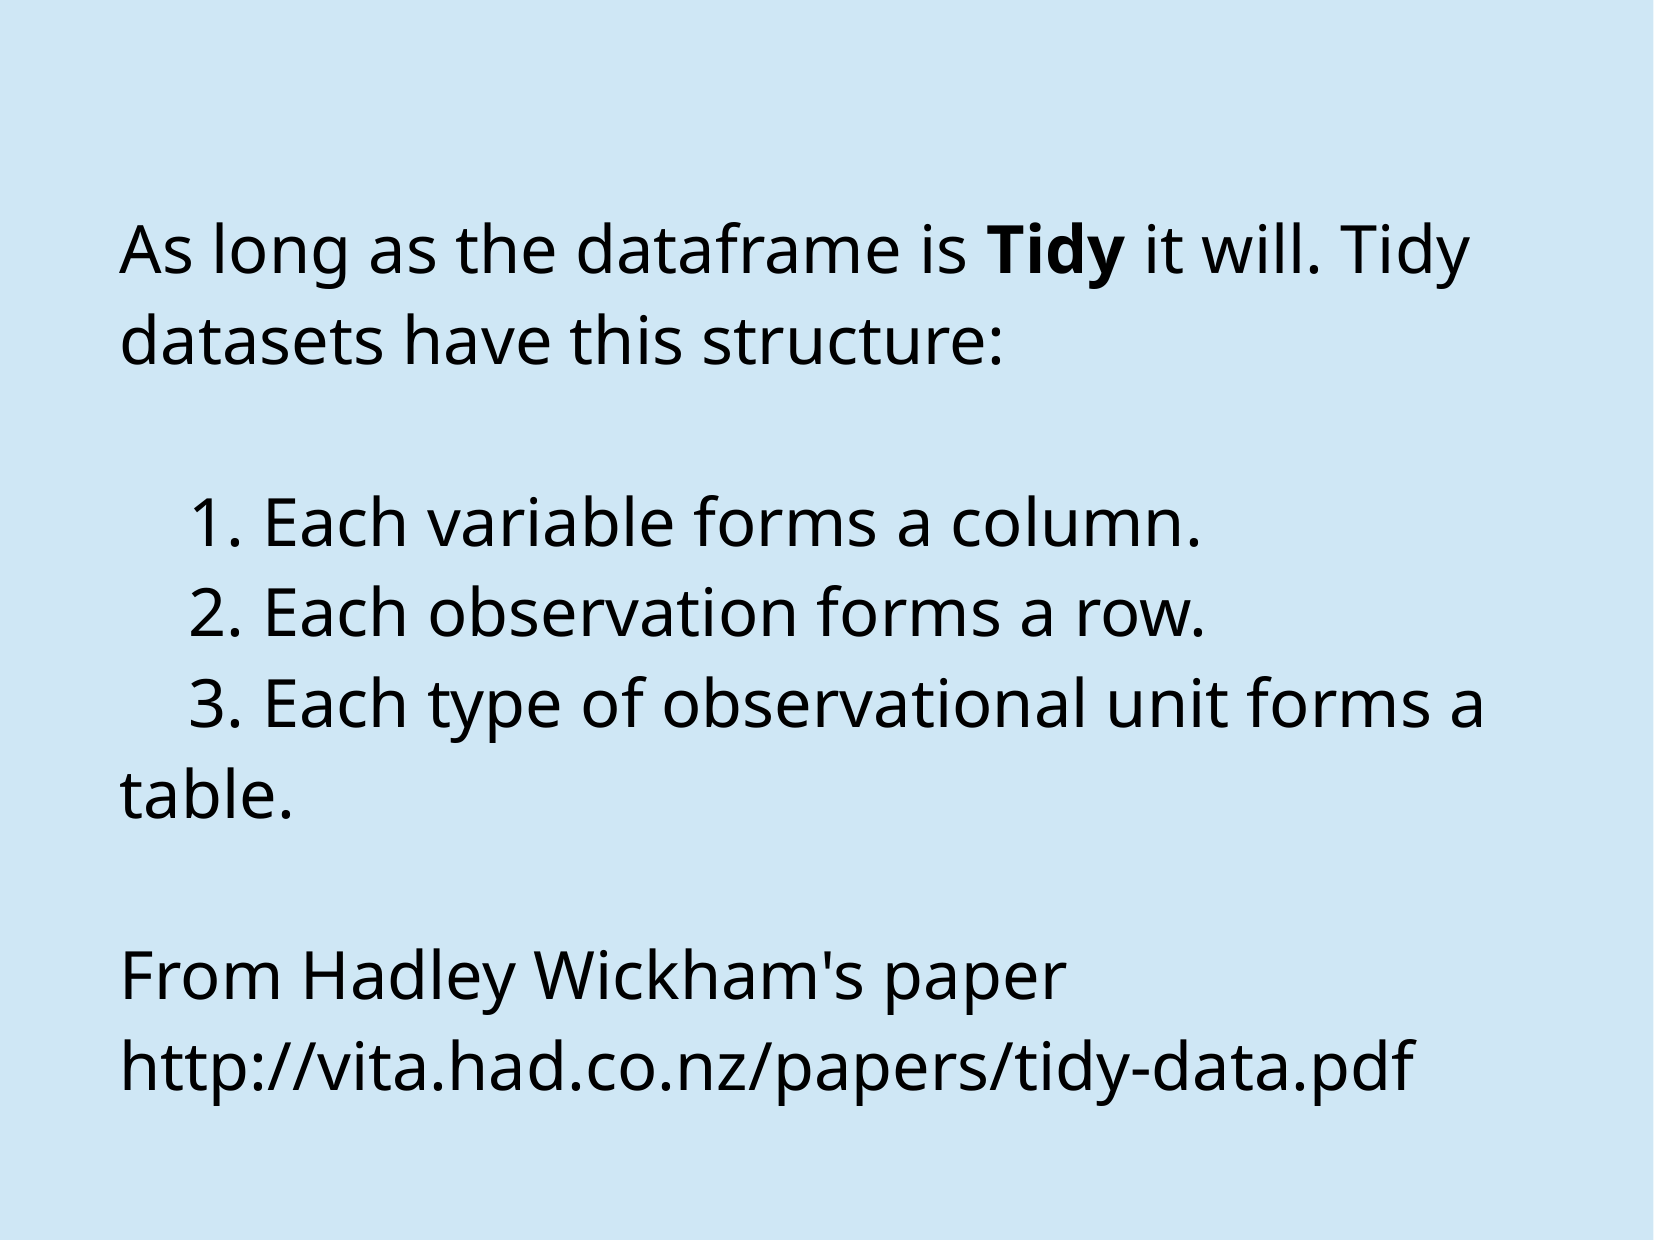

As long as the dataframe is Tidy it will. Tidy datasets have this structure:
 1. Each variable forms a column.
 2. Each observation forms a row.
 3. Each type of observational unit forms a table.
From Hadley Wickham's paper http://vita.had.co.nz/papers/tidy-data.pdf